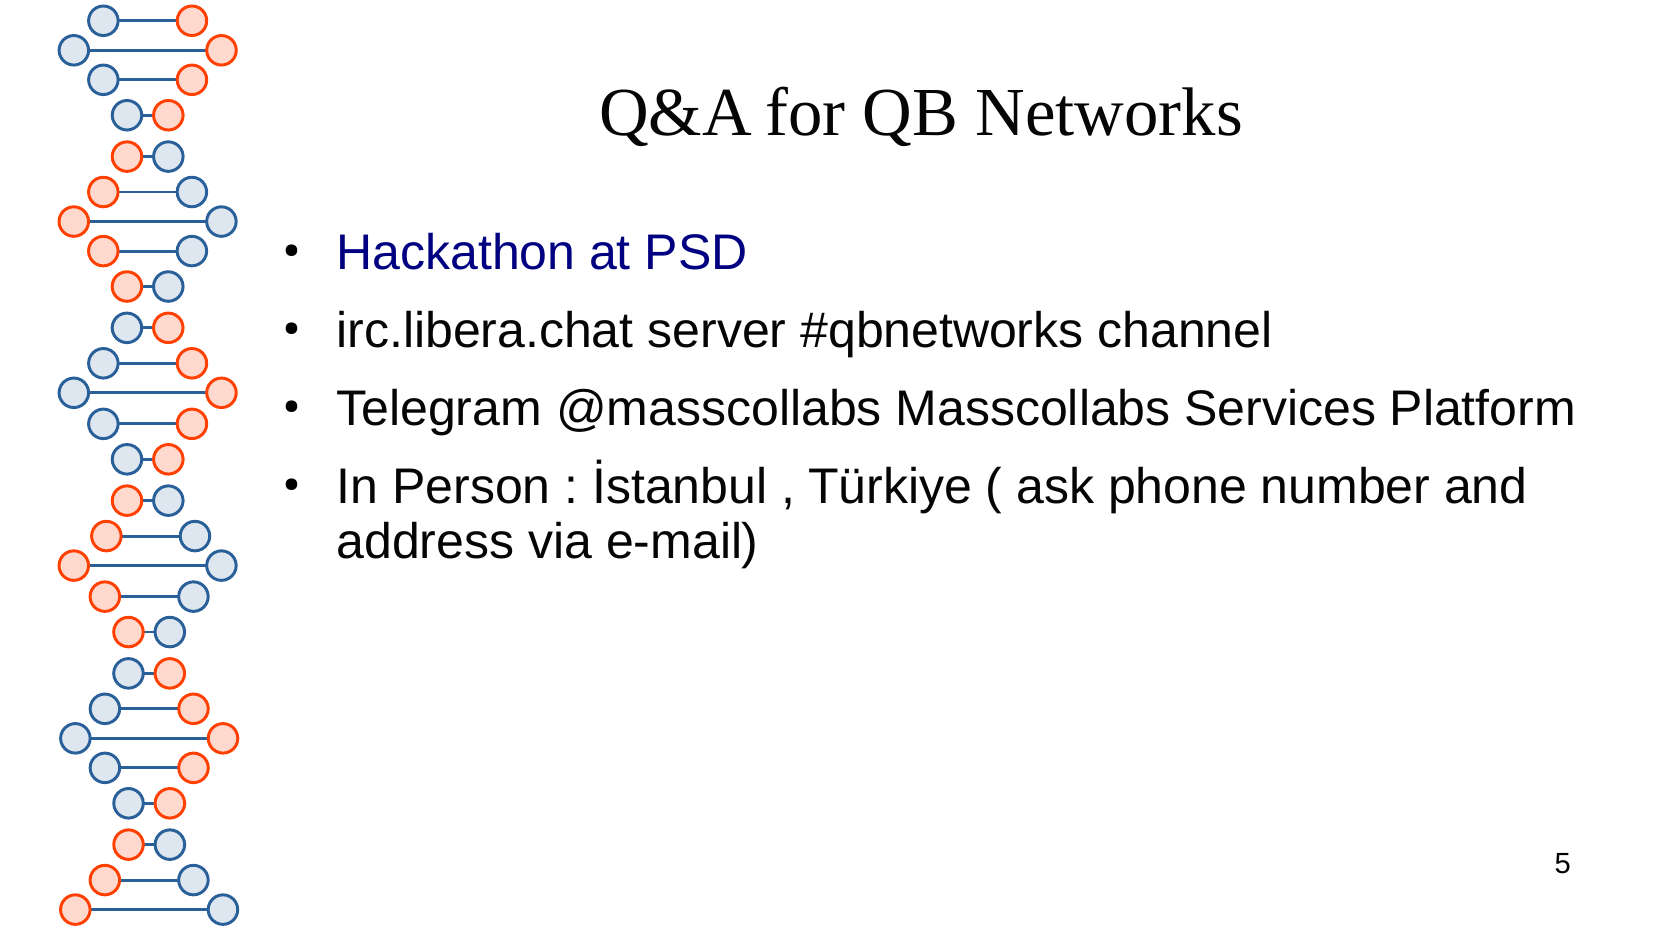

# Q&A for QB Networks
Hackathon at PSD
irc.libera.chat server #qbnetworks channel
Telegram @masscollabs Masscollabs Services Platform
In Person : İstanbul , Türkiye ( ask phone number and address via e-mail)
5